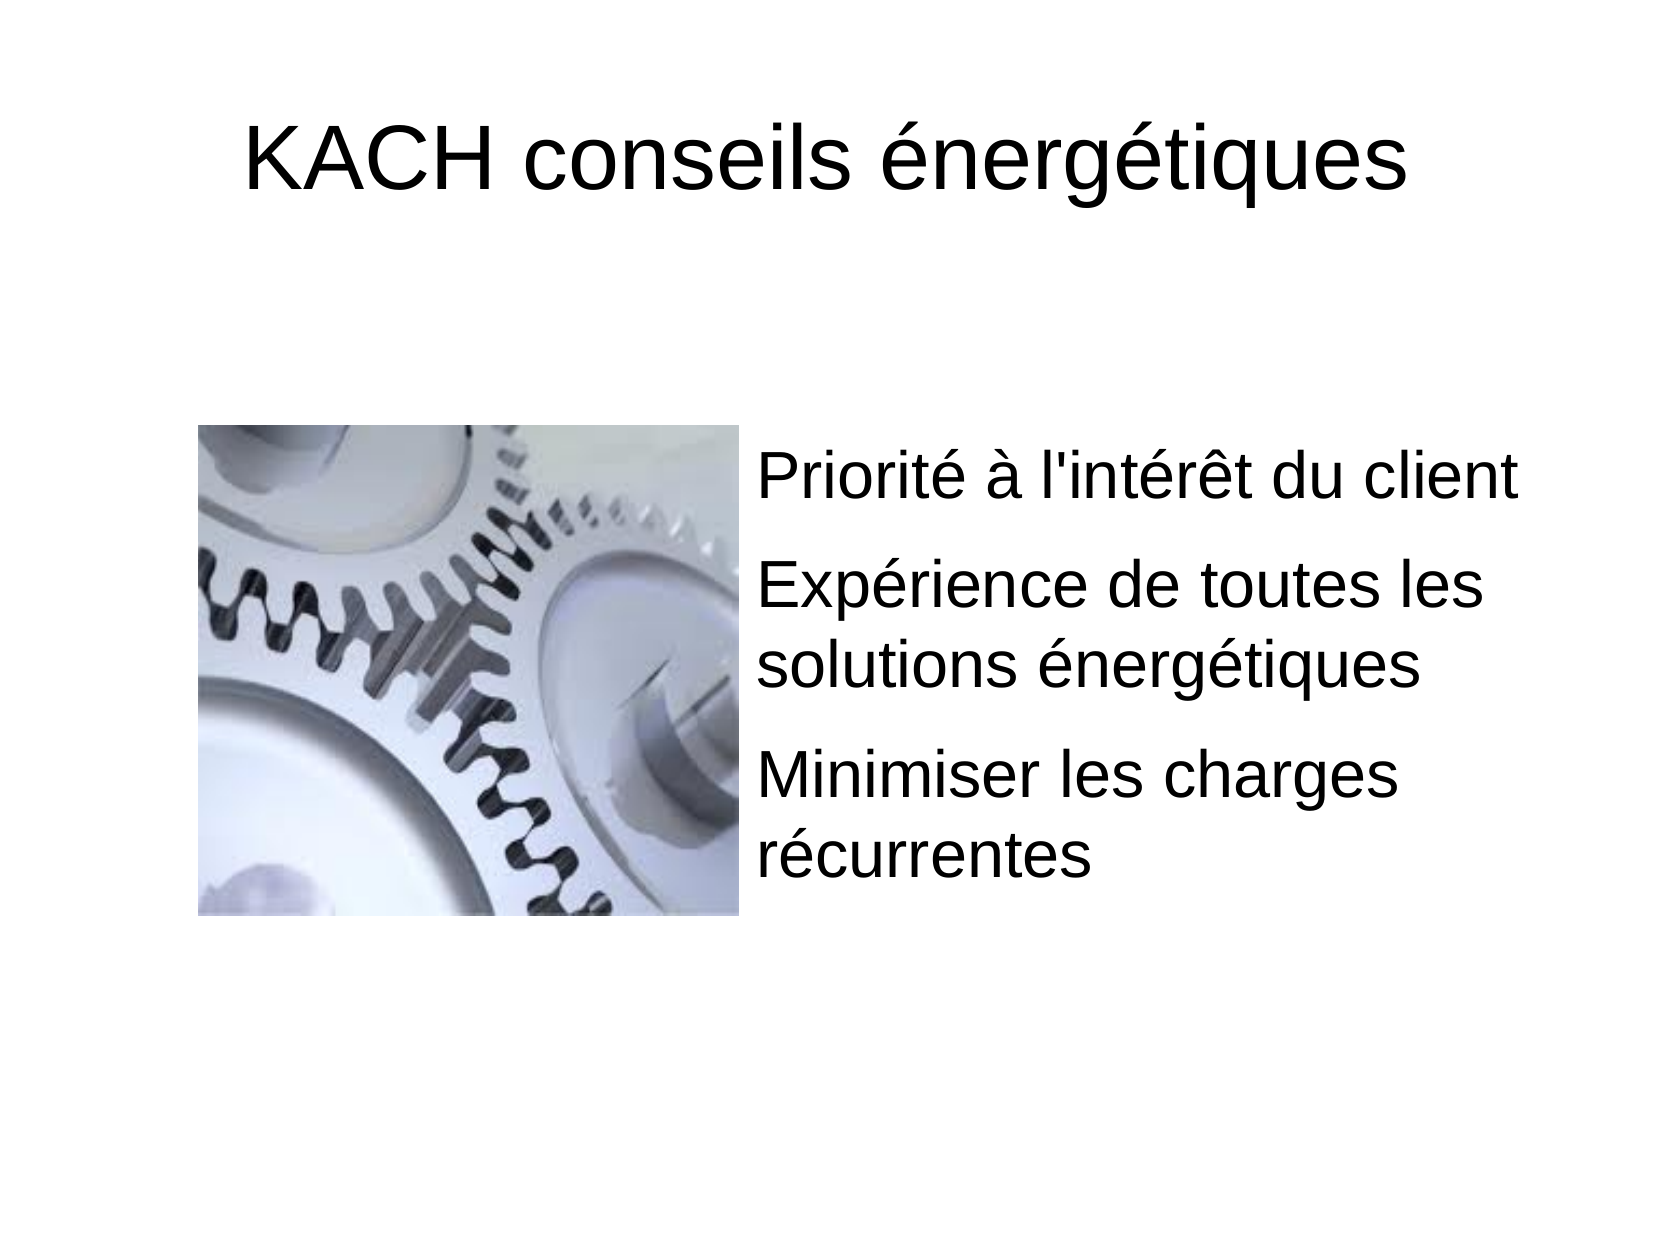

# KACH conseils énergétiques
Priorité à l'intérêt du client
Expérience de toutes les solutions énergétiques
Minimiser les charges récurrentes